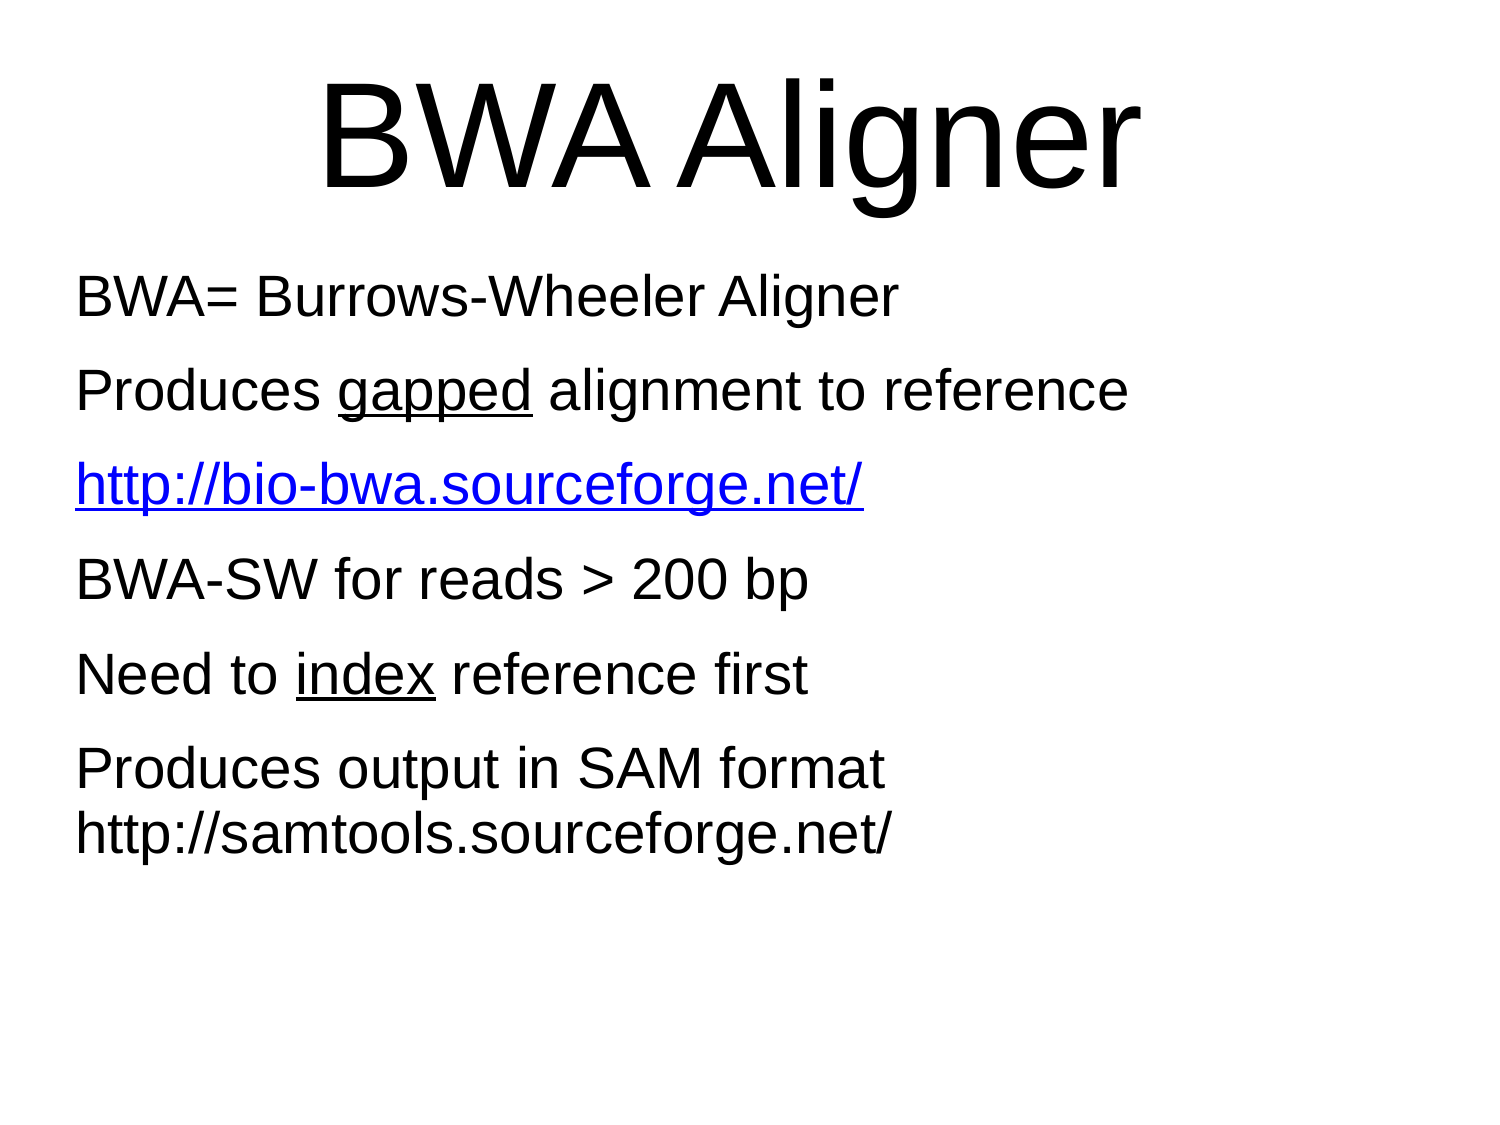

# BWA Aligner
BWA= Burrows-Wheeler Aligner
Produces gapped alignment to reference
http://bio-bwa.sourceforge.net/
BWA-SW for reads > 200 bp
Need to index reference first
Produces output in SAM format http://samtools.sourceforge.net/